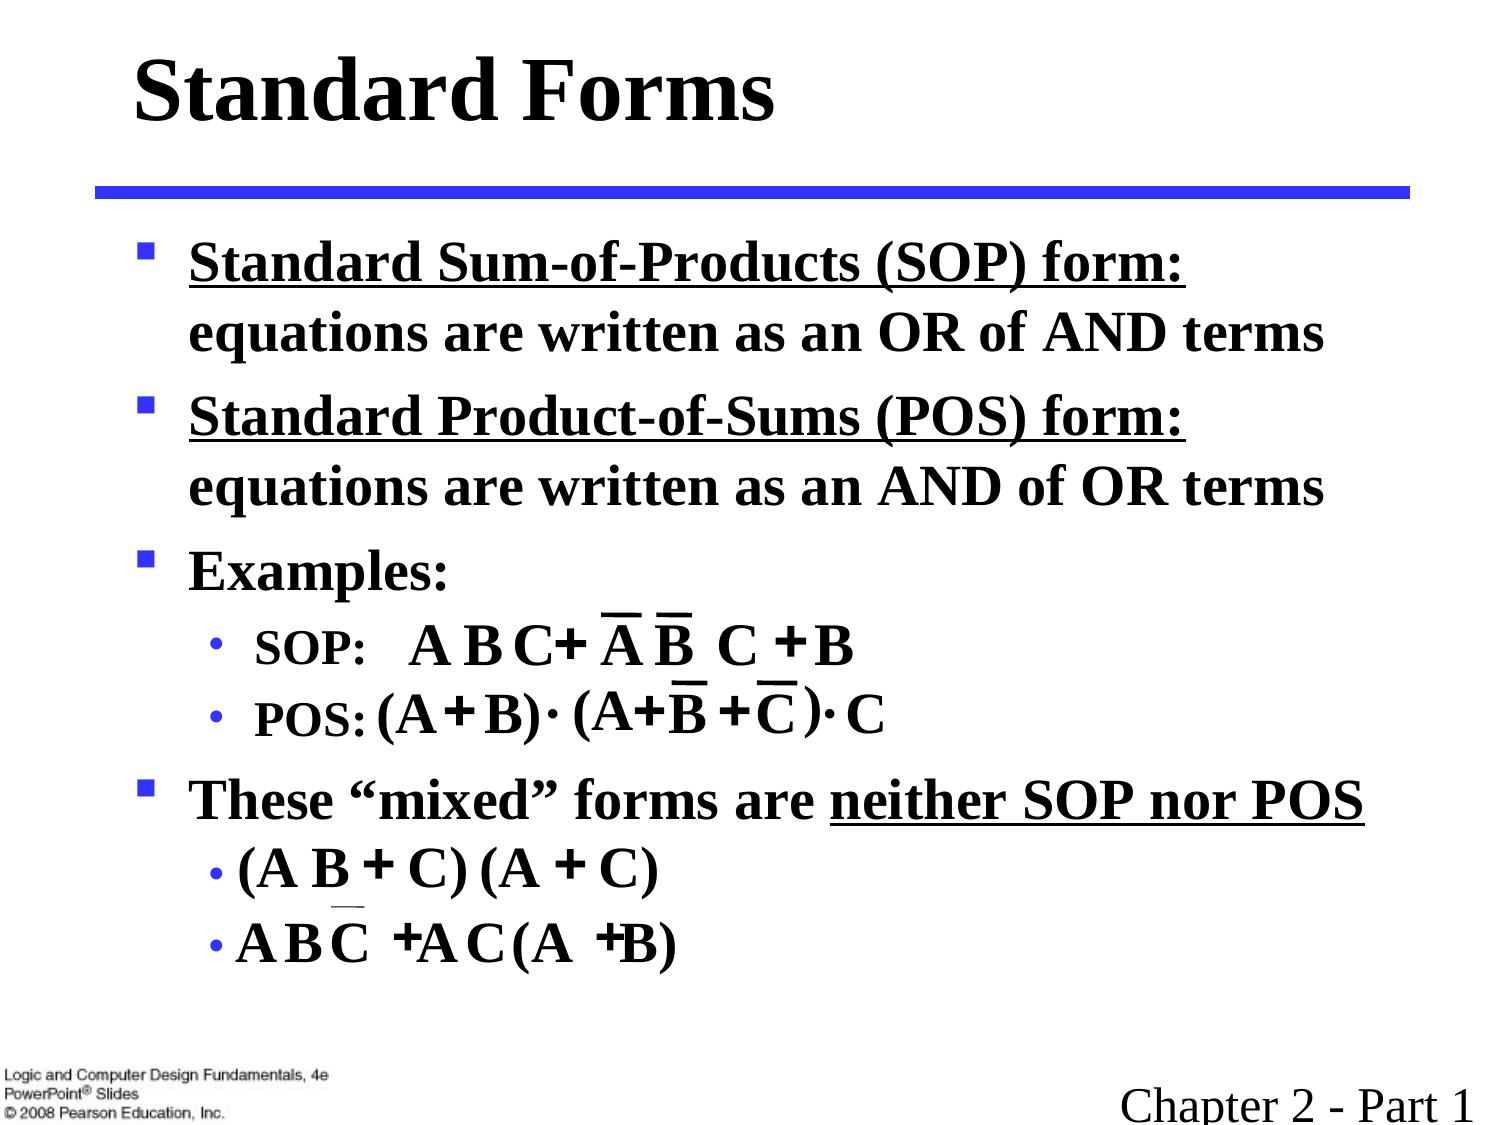

Standard Forms
# Standard Sum-of-Products (SOP) form: equations are written as an OR of AND terms
Standard Product-of-Sums (POS) form: equations are written as an AND of OR terms
Examples:
SOP:
POS:
These “mixed” forms are neither SOP nor POS


A
B
C
A
B
C
B
)



(A
(A
B)
·
B
C
·
C


(A
B
C)
(A
C)


A
B
C
A
C
(A
B)
52